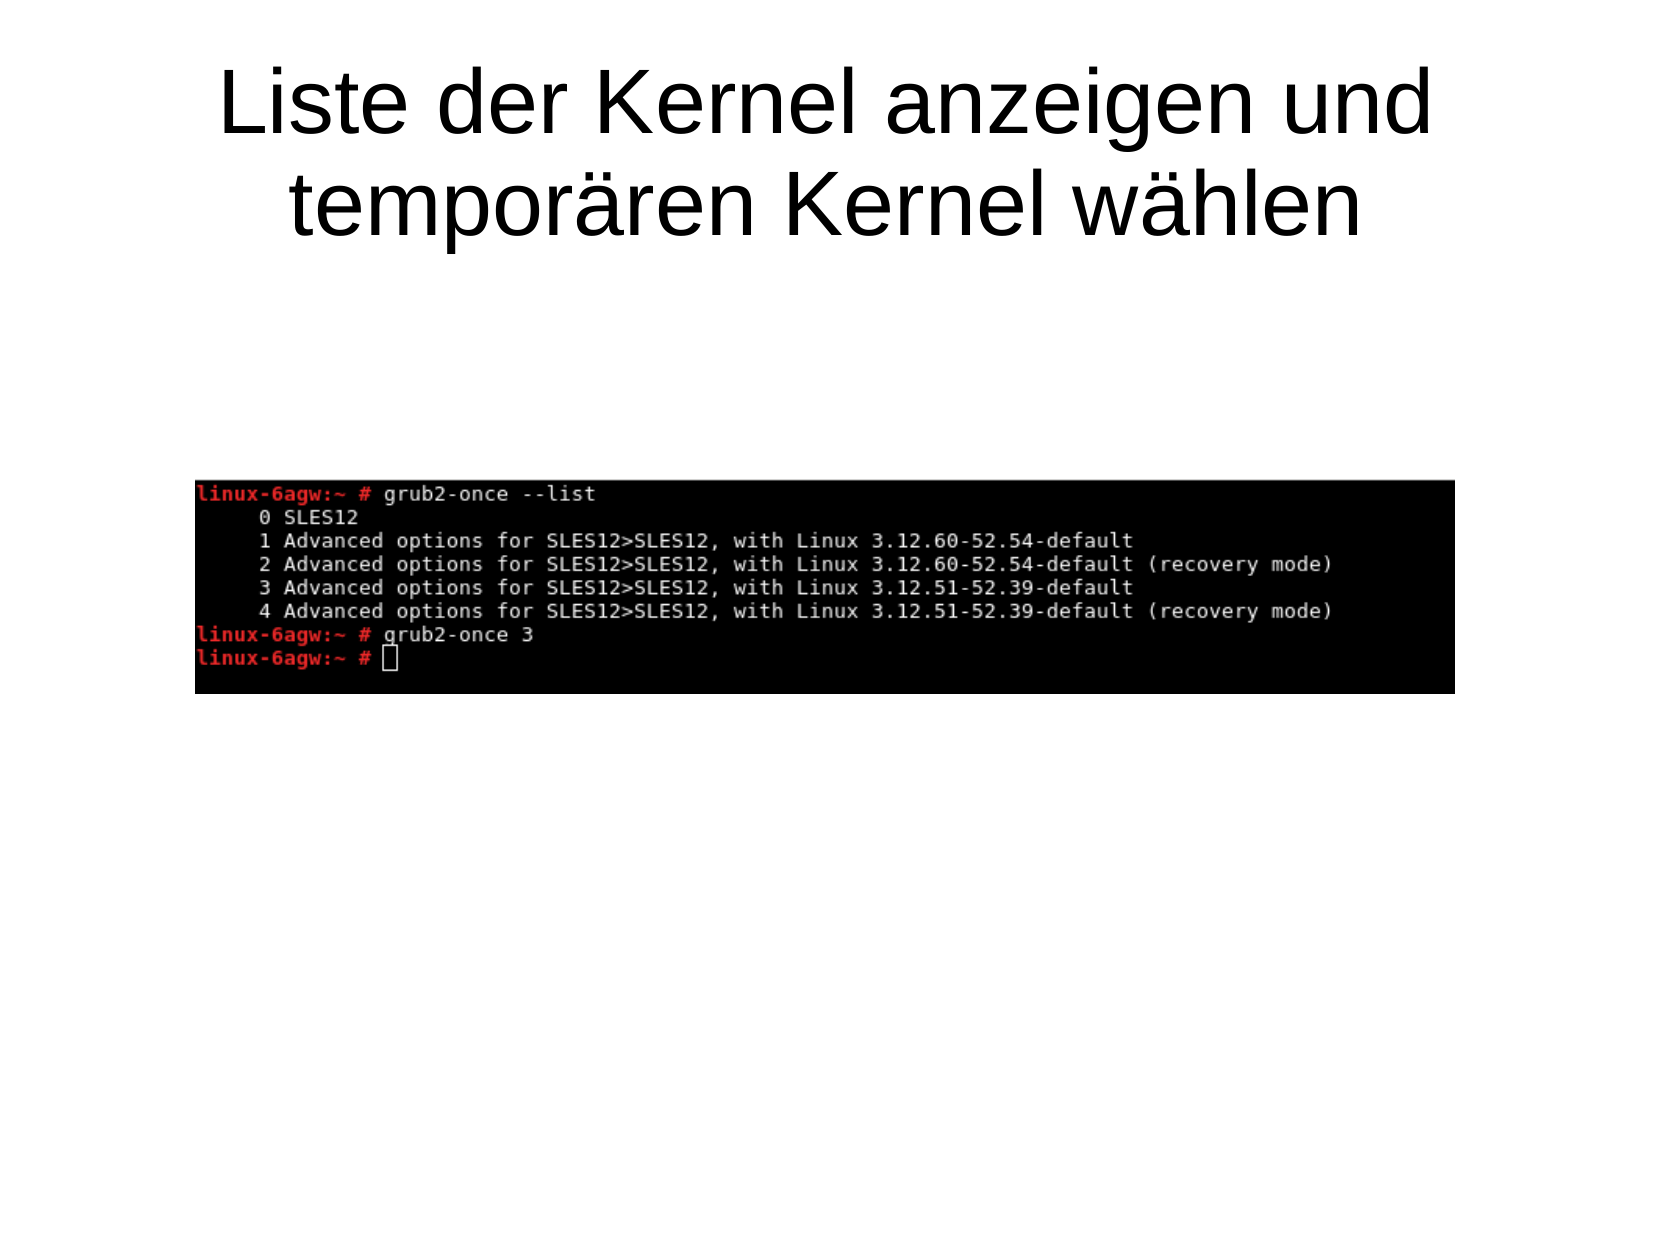

# Liste der Kernel anzeigen und temporären Kernel wählen